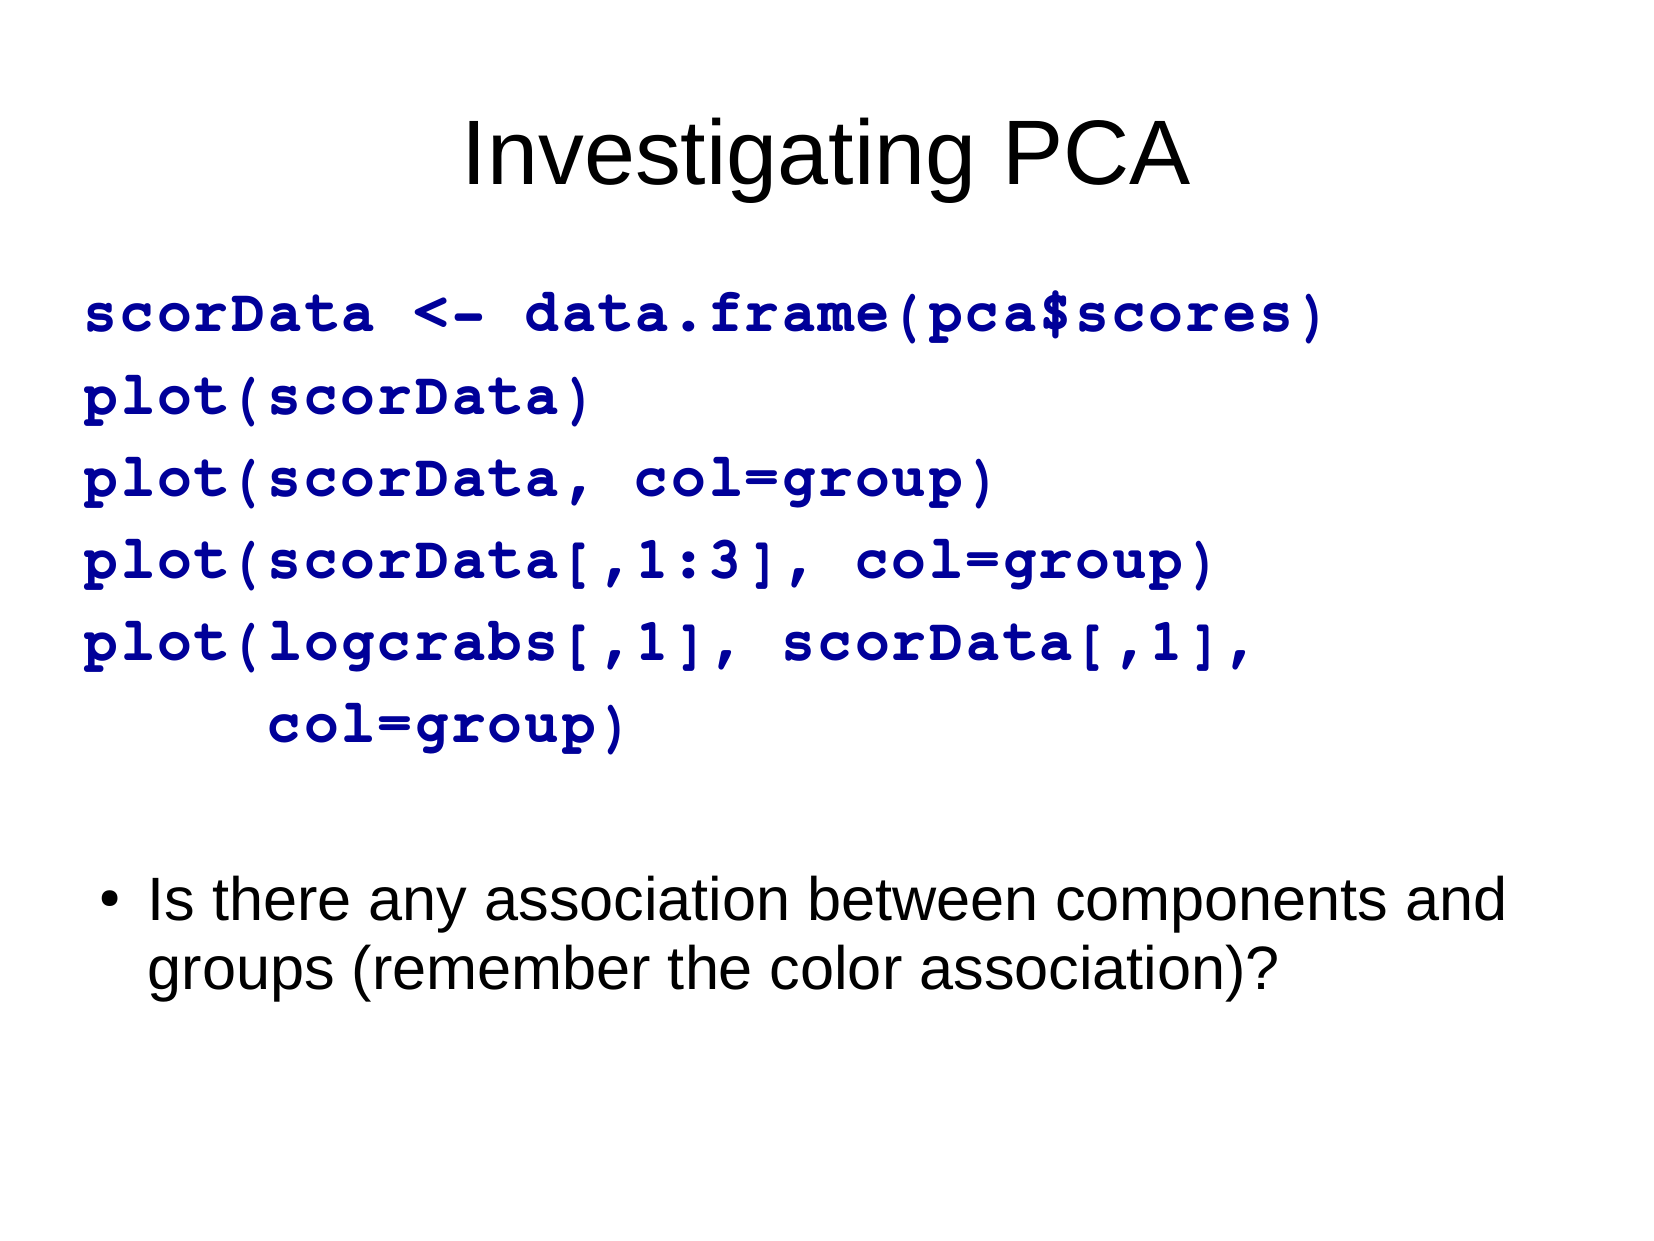

# Investigating PCA
scorData <- data.frame(pca$scores)
plot(scorData)
plot(scorData, col=group)
plot(scorData[,1:3], col=group)
plot(logcrabs[,1], scorData[,1],
 col=group)
Is there any association between components and groups (remember the color association)?